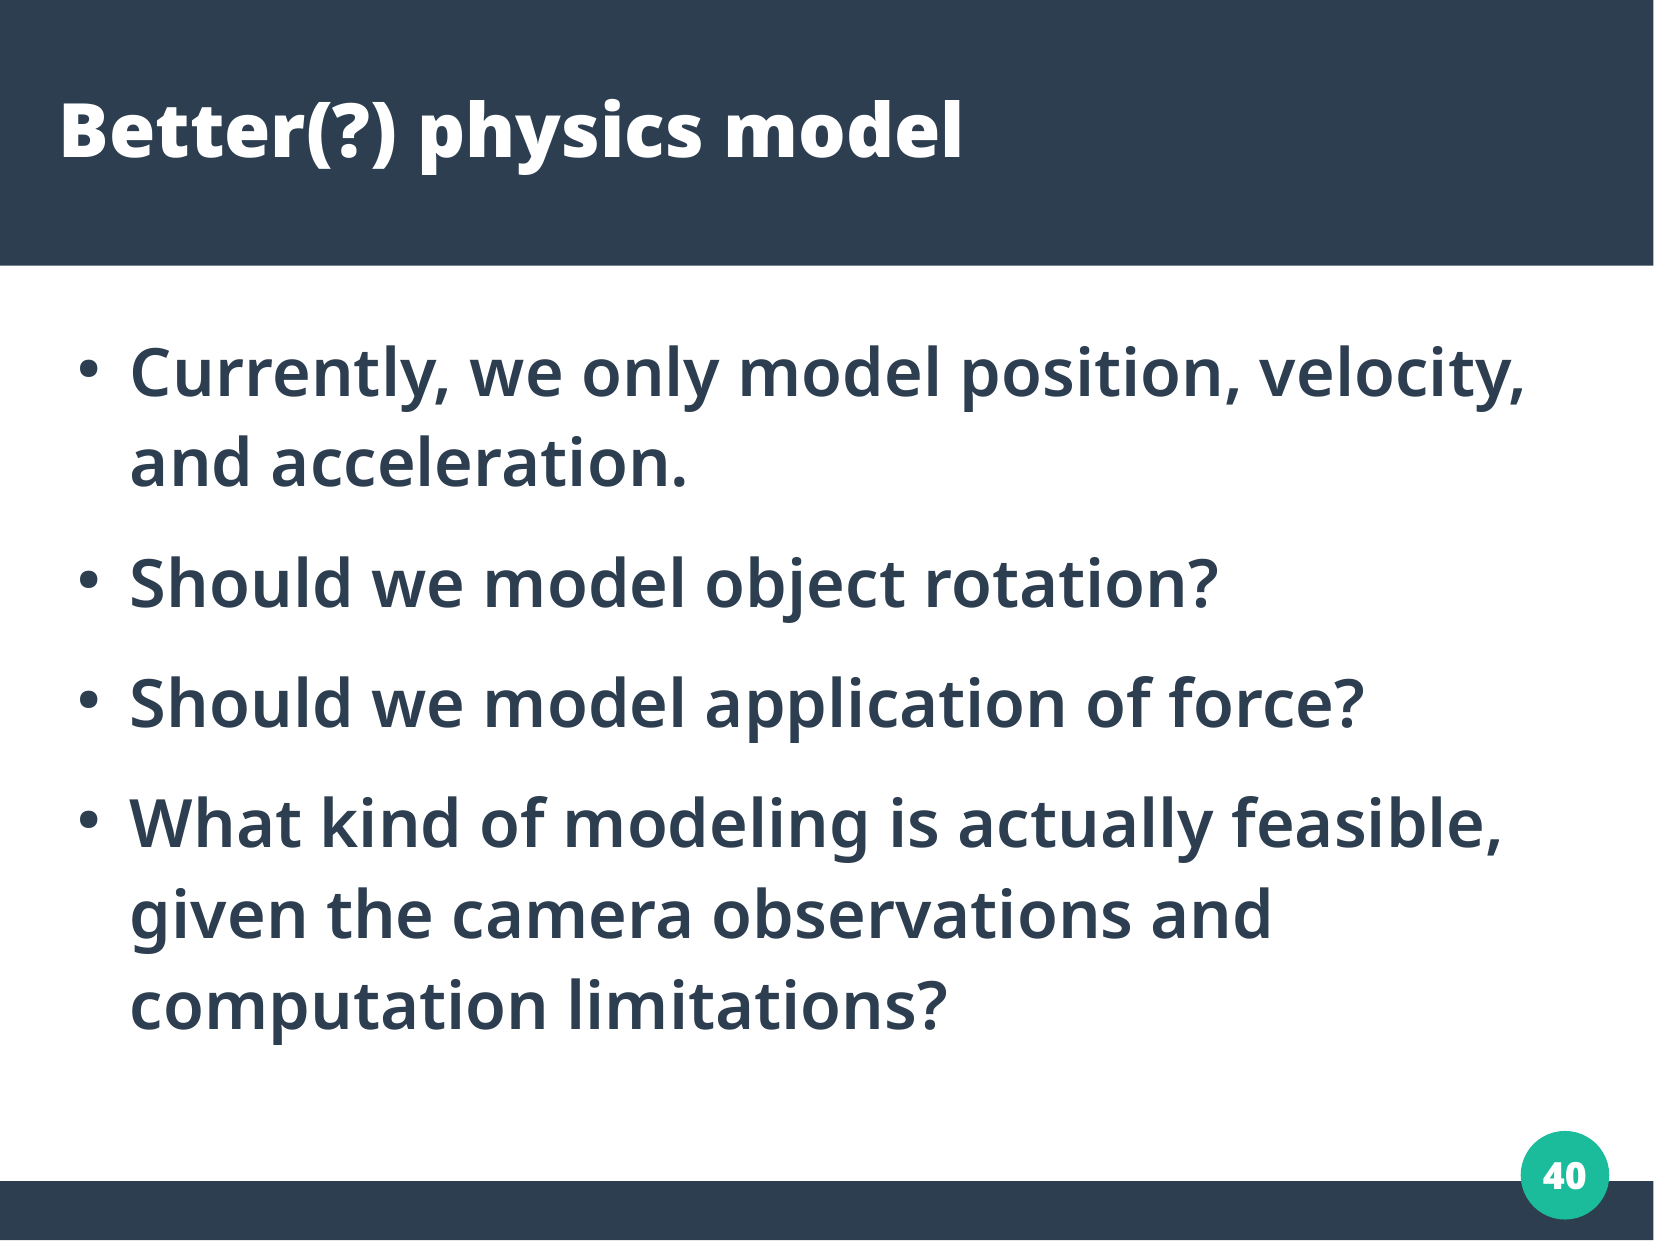

# Better(?) physics model
Currently, we only model position, velocity, and acceleration.
Should we model object rotation?
Should we model application of force?
What kind of modeling is actually feasible, given the camera observations and computation limitations?
40